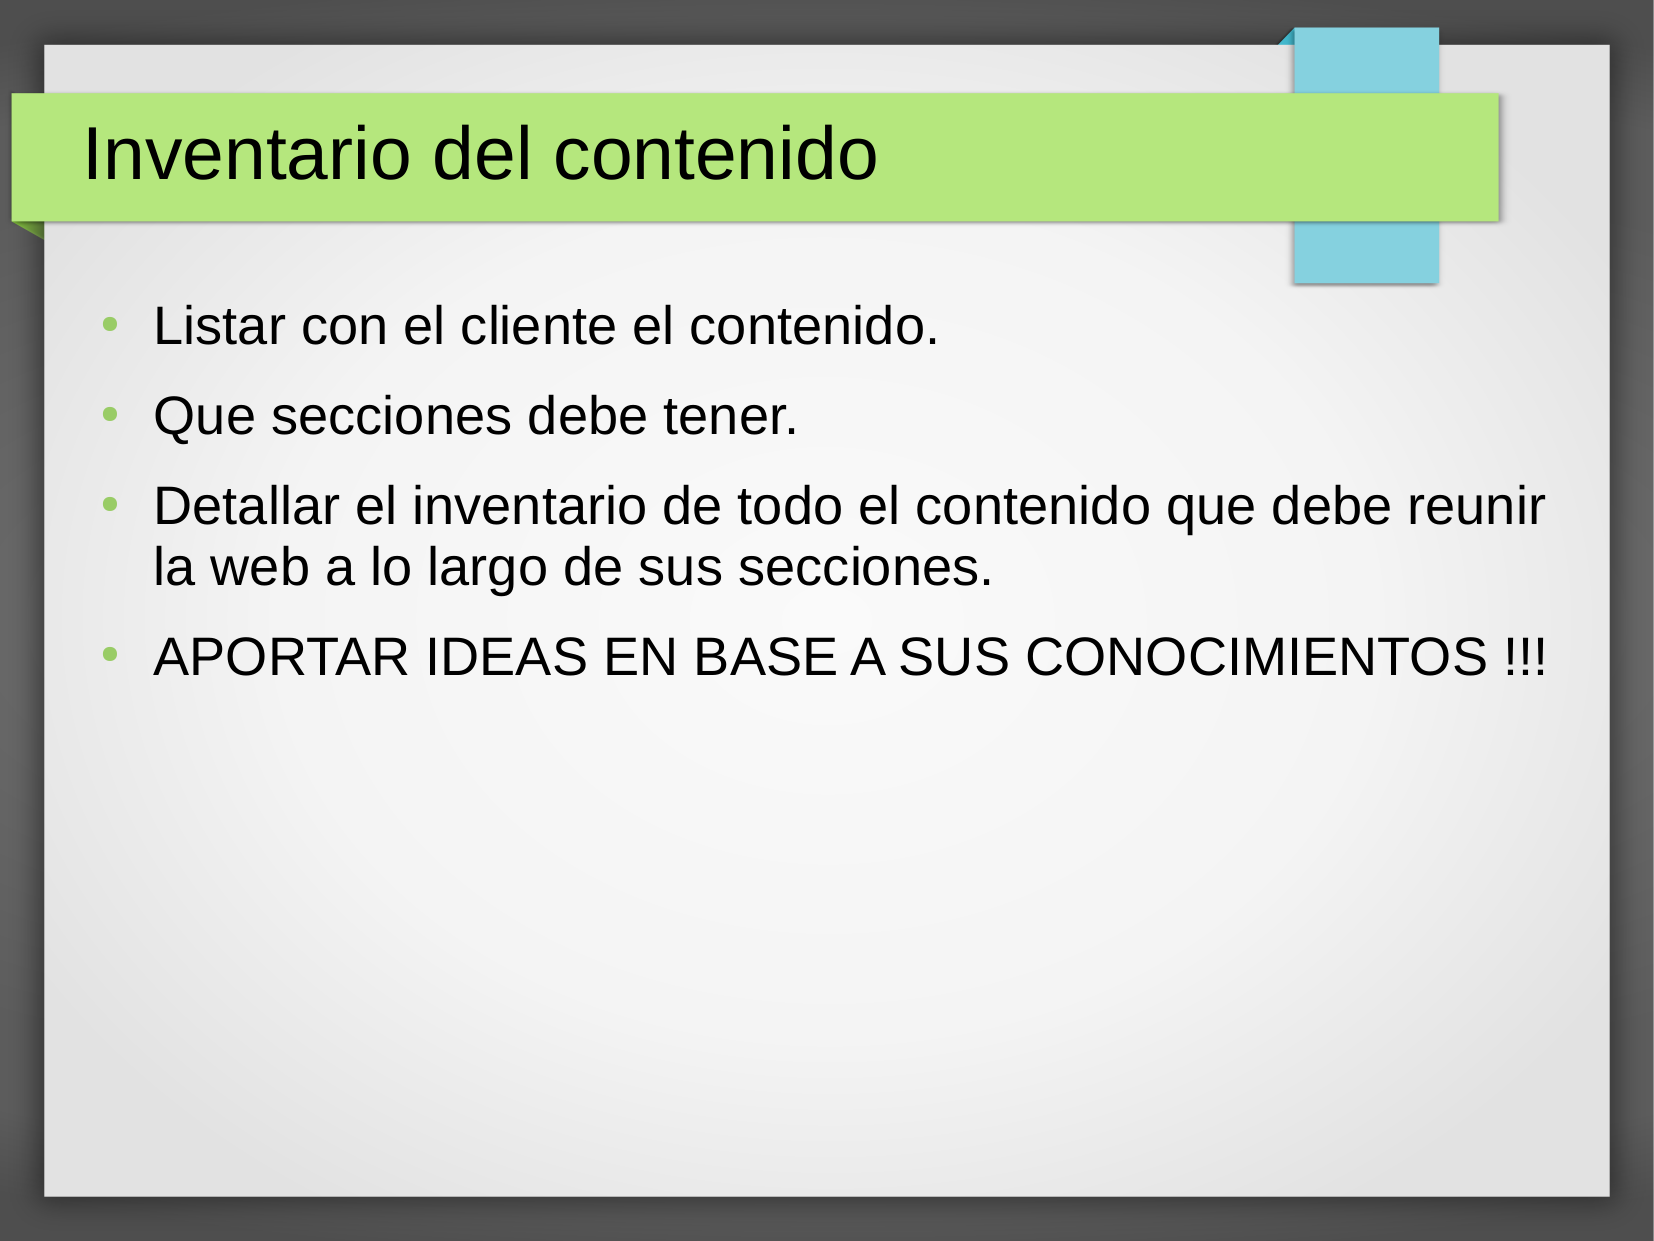

# Inventario del contenido
Listar con el cliente el contenido.
Que secciones debe tener.
Detallar el inventario de todo el contenido que debe reunir la web a lo largo de sus secciones.
APORTAR IDEAS EN BASE A SUS CONOCIMIENTOS !!!